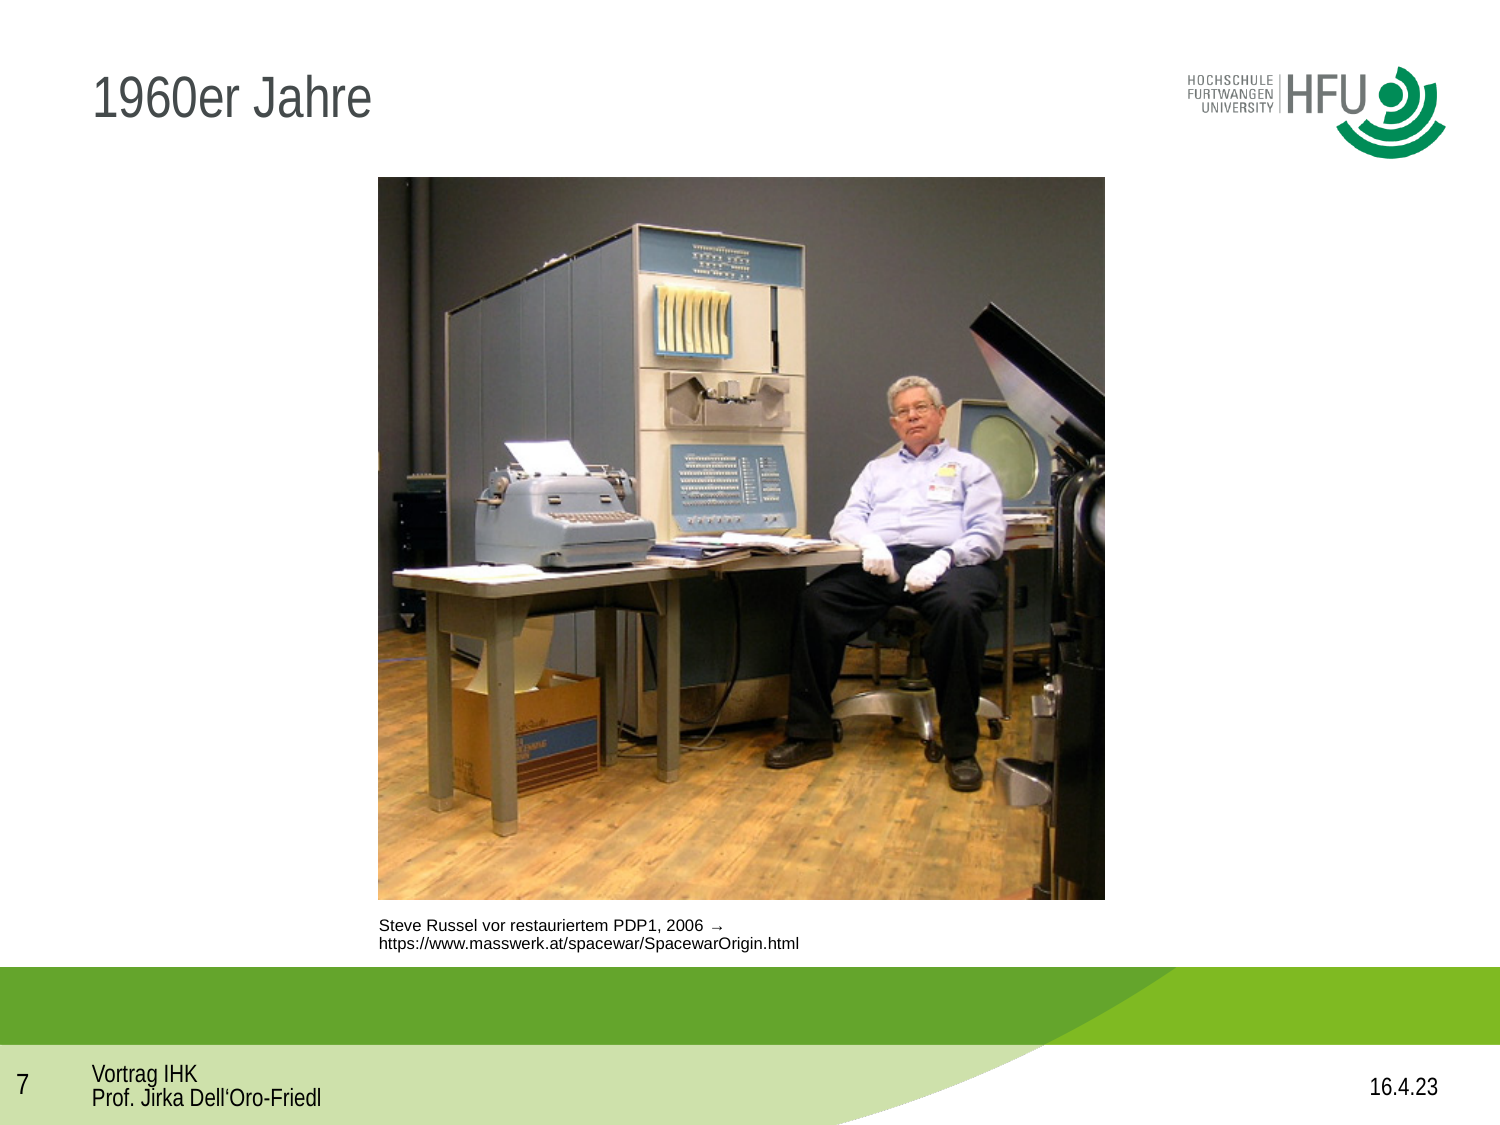

# 1960er Jahre
Steve Russel vor restauriertem PDP1, 2006 →
https://www.masswerk.at/spacewar/SpacewarOrigin.html